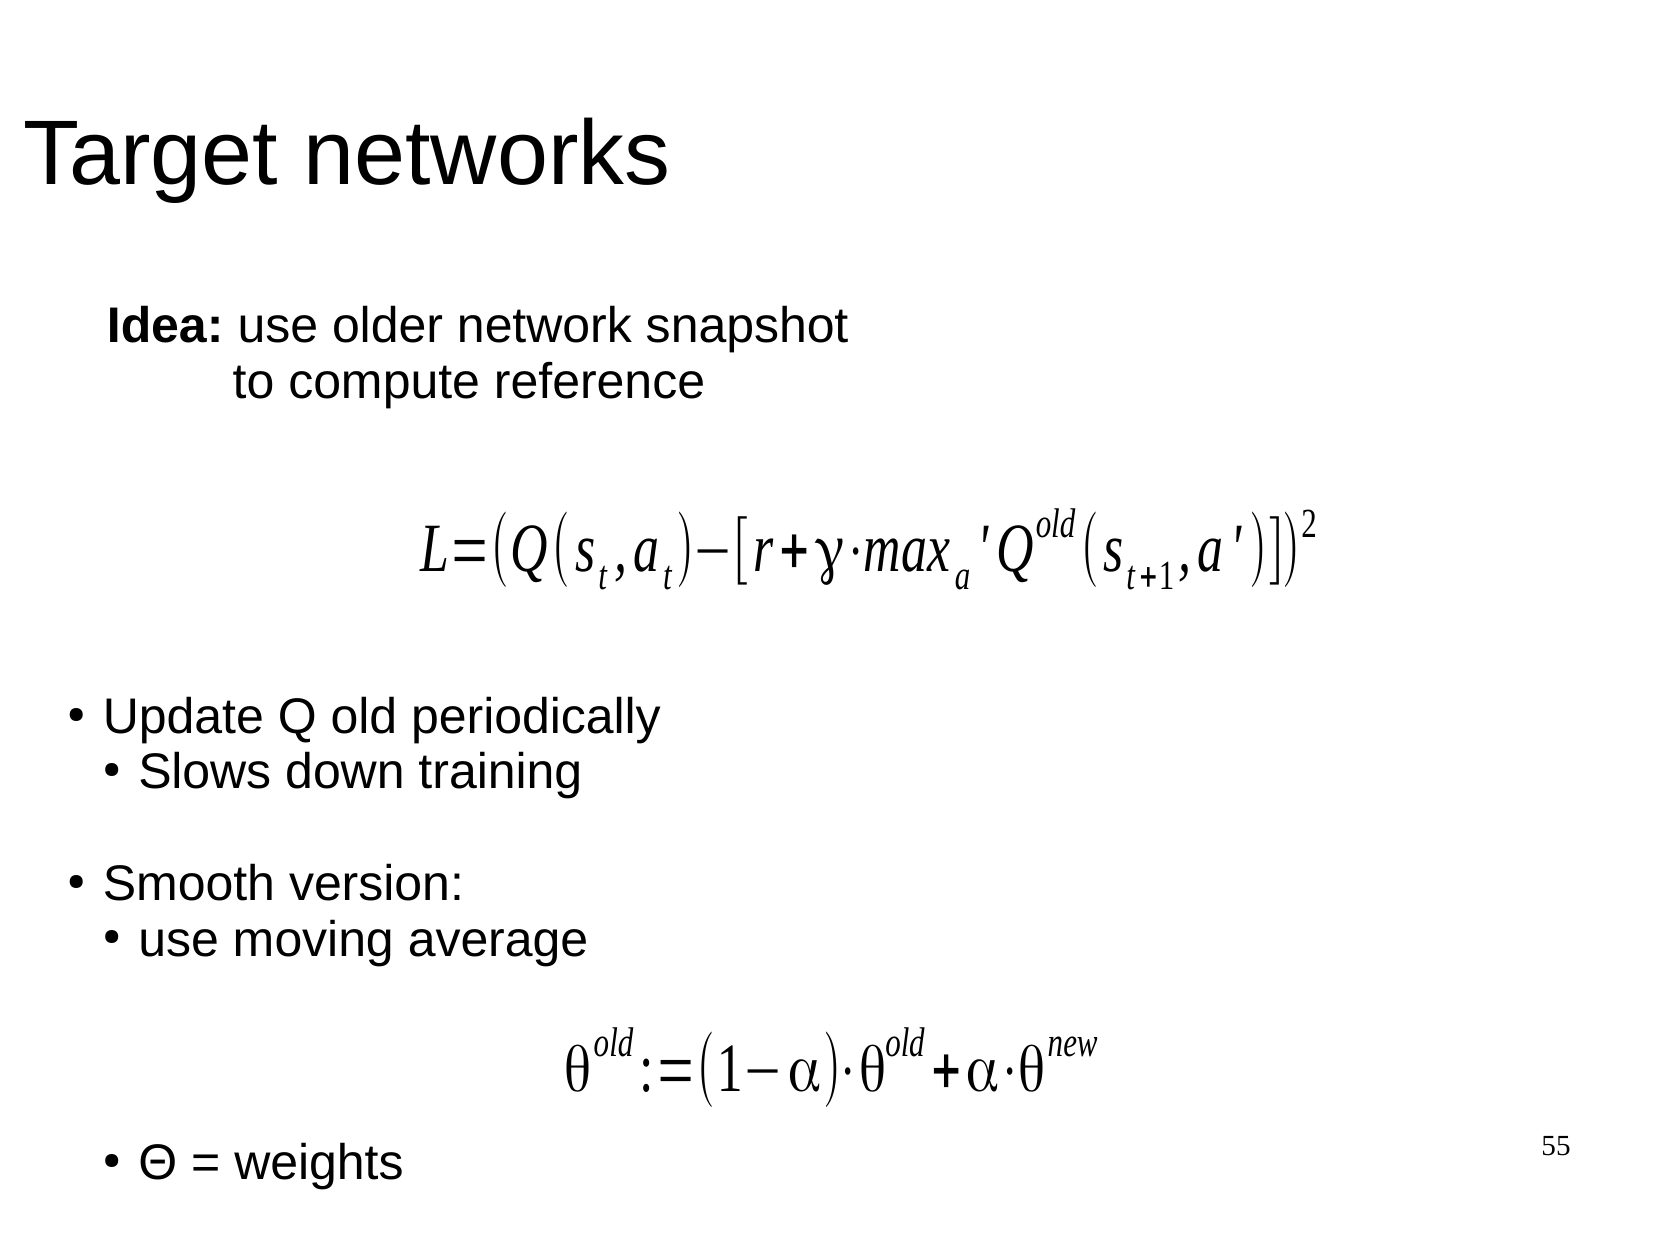

# Target networks
	Idea: use older network snapshot
to compute reference
Update Q old periodically
Slows down training
Smooth version:
use moving average
Θ = weights
55